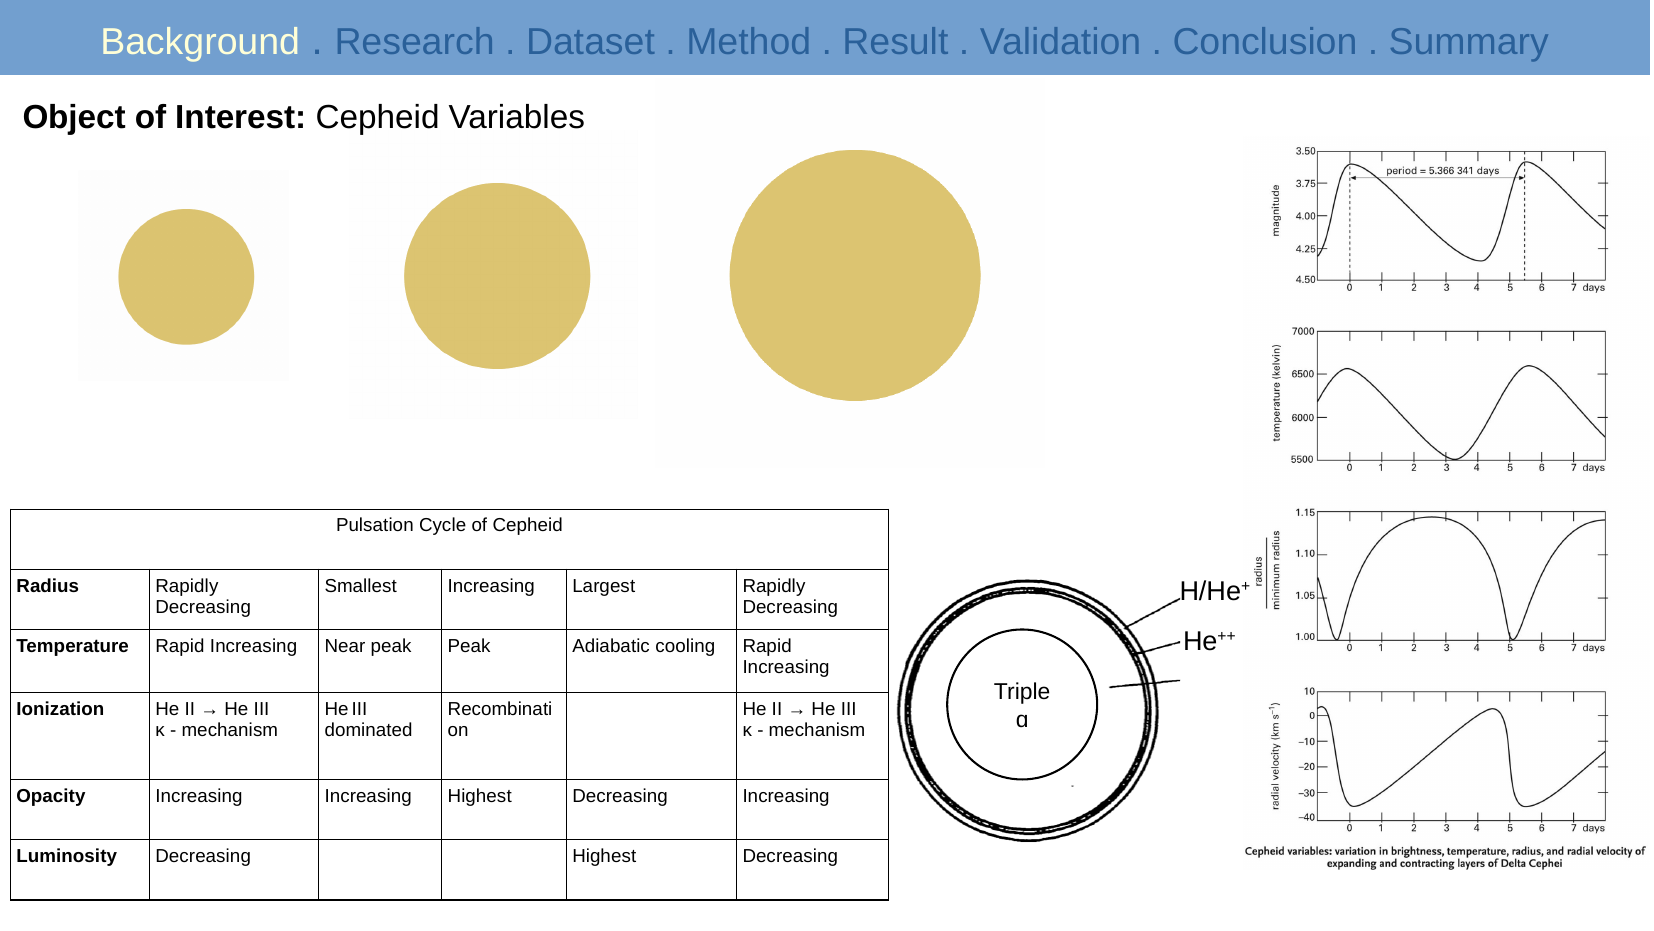

Background . Research . Dataset . Method . Result . Validation . Conclusion . Summary
Object of Interest: Cepheid Variables
| Pulsation Cycle of Cepheid | | | | | |
| --- | --- | --- | --- | --- | --- |
| Radius | Rapidly Decreasing | Smallest | Increasing | Largest | Rapidly Decreasing |
| Temperature | Rapid Increasing | Near peak | Peak | Adiabatic cooling | Rapid Increasing |
| Ionization | He II → He III κ - mechanism | He III dominated | Recombination | | He II → He III κ - mechanism |
| Opacity | Increasing | Increasing | Highest | Decreasing | Increasing |
| Luminosity | Decreasing | | | Highest | Decreasing |
H/He+
He++
Triple ɑ
2